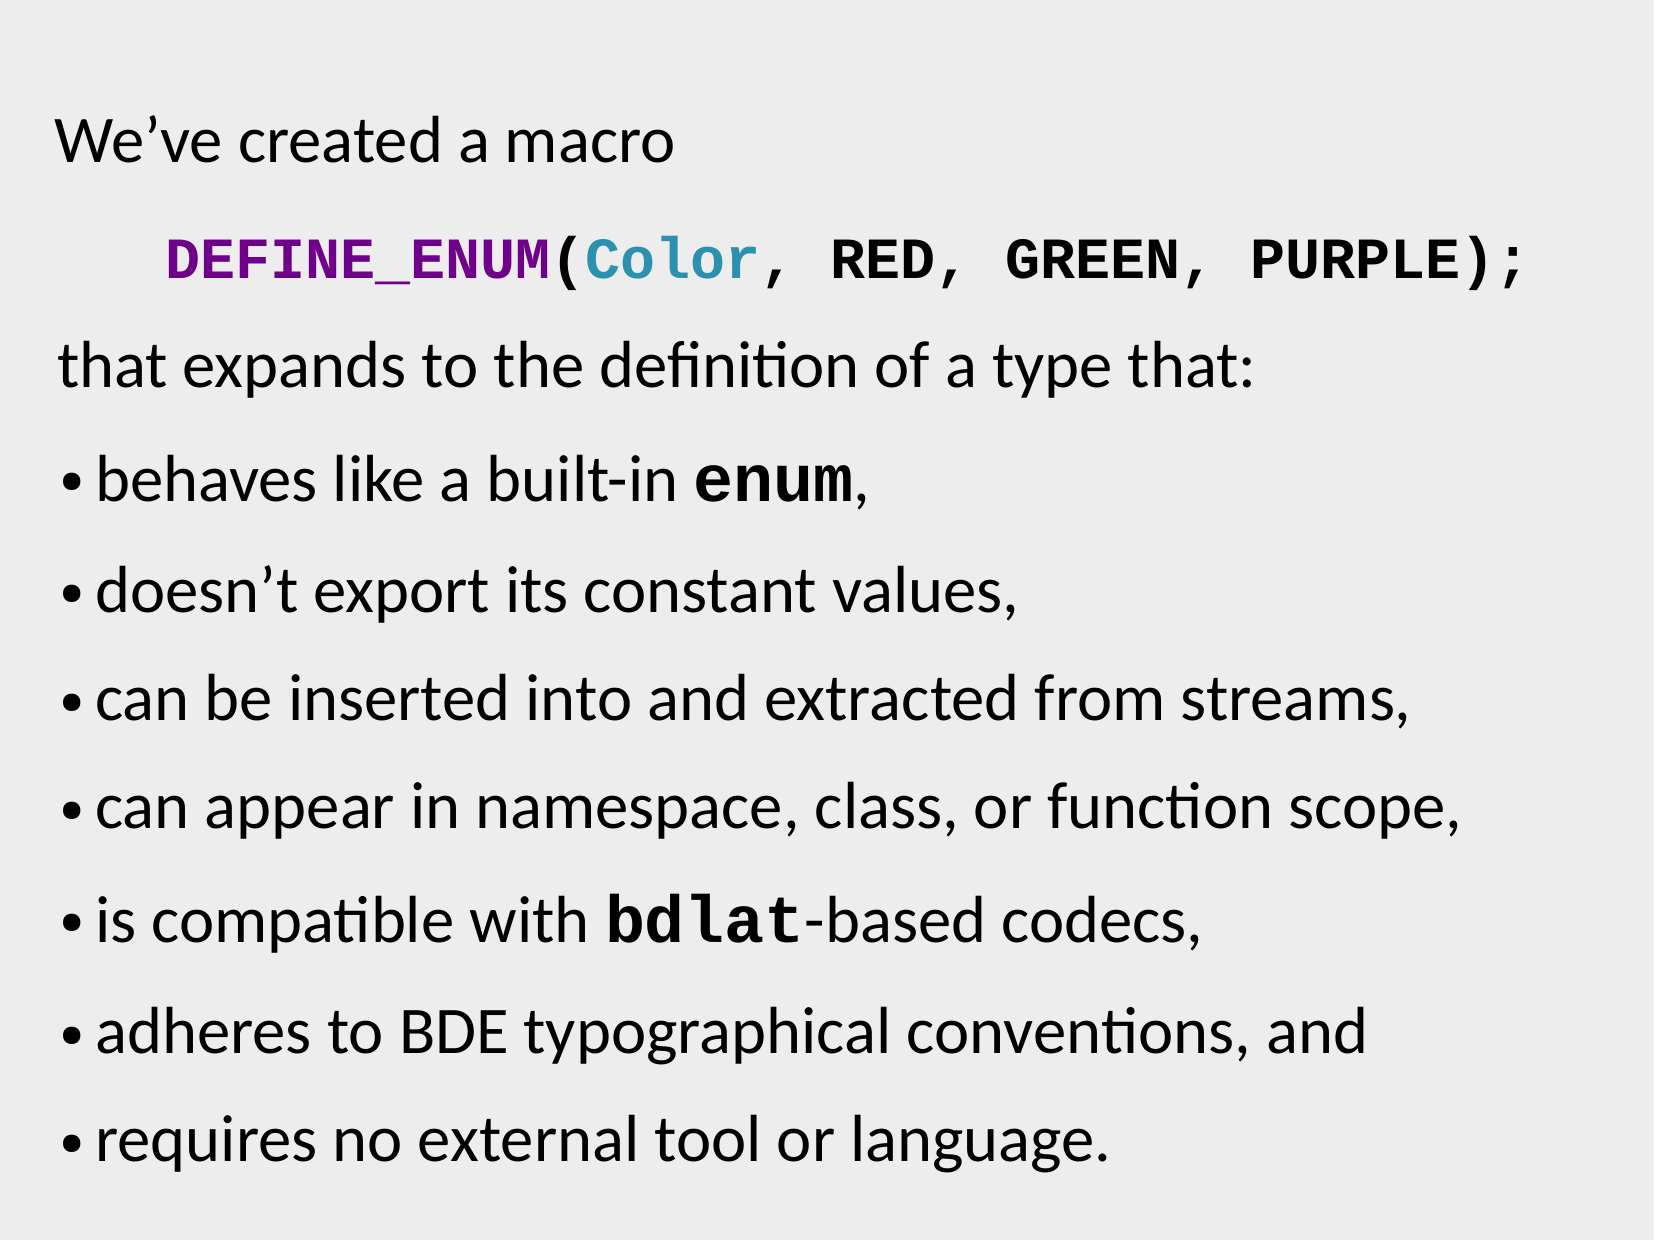

We’ve created a macro
DEFINE_ENUM(Color, RED, GREEN, PURPLE);
that expands to the definition of a type that:
behaves like a built-in enum,
doesn’t export its constant values,
can be inserted into and extracted from streams,
can appear in namespace, class, or function scope,
is compatible with bdlat-based codecs,
adheres to BDE typographical conventions, and
requires no external tool or language.